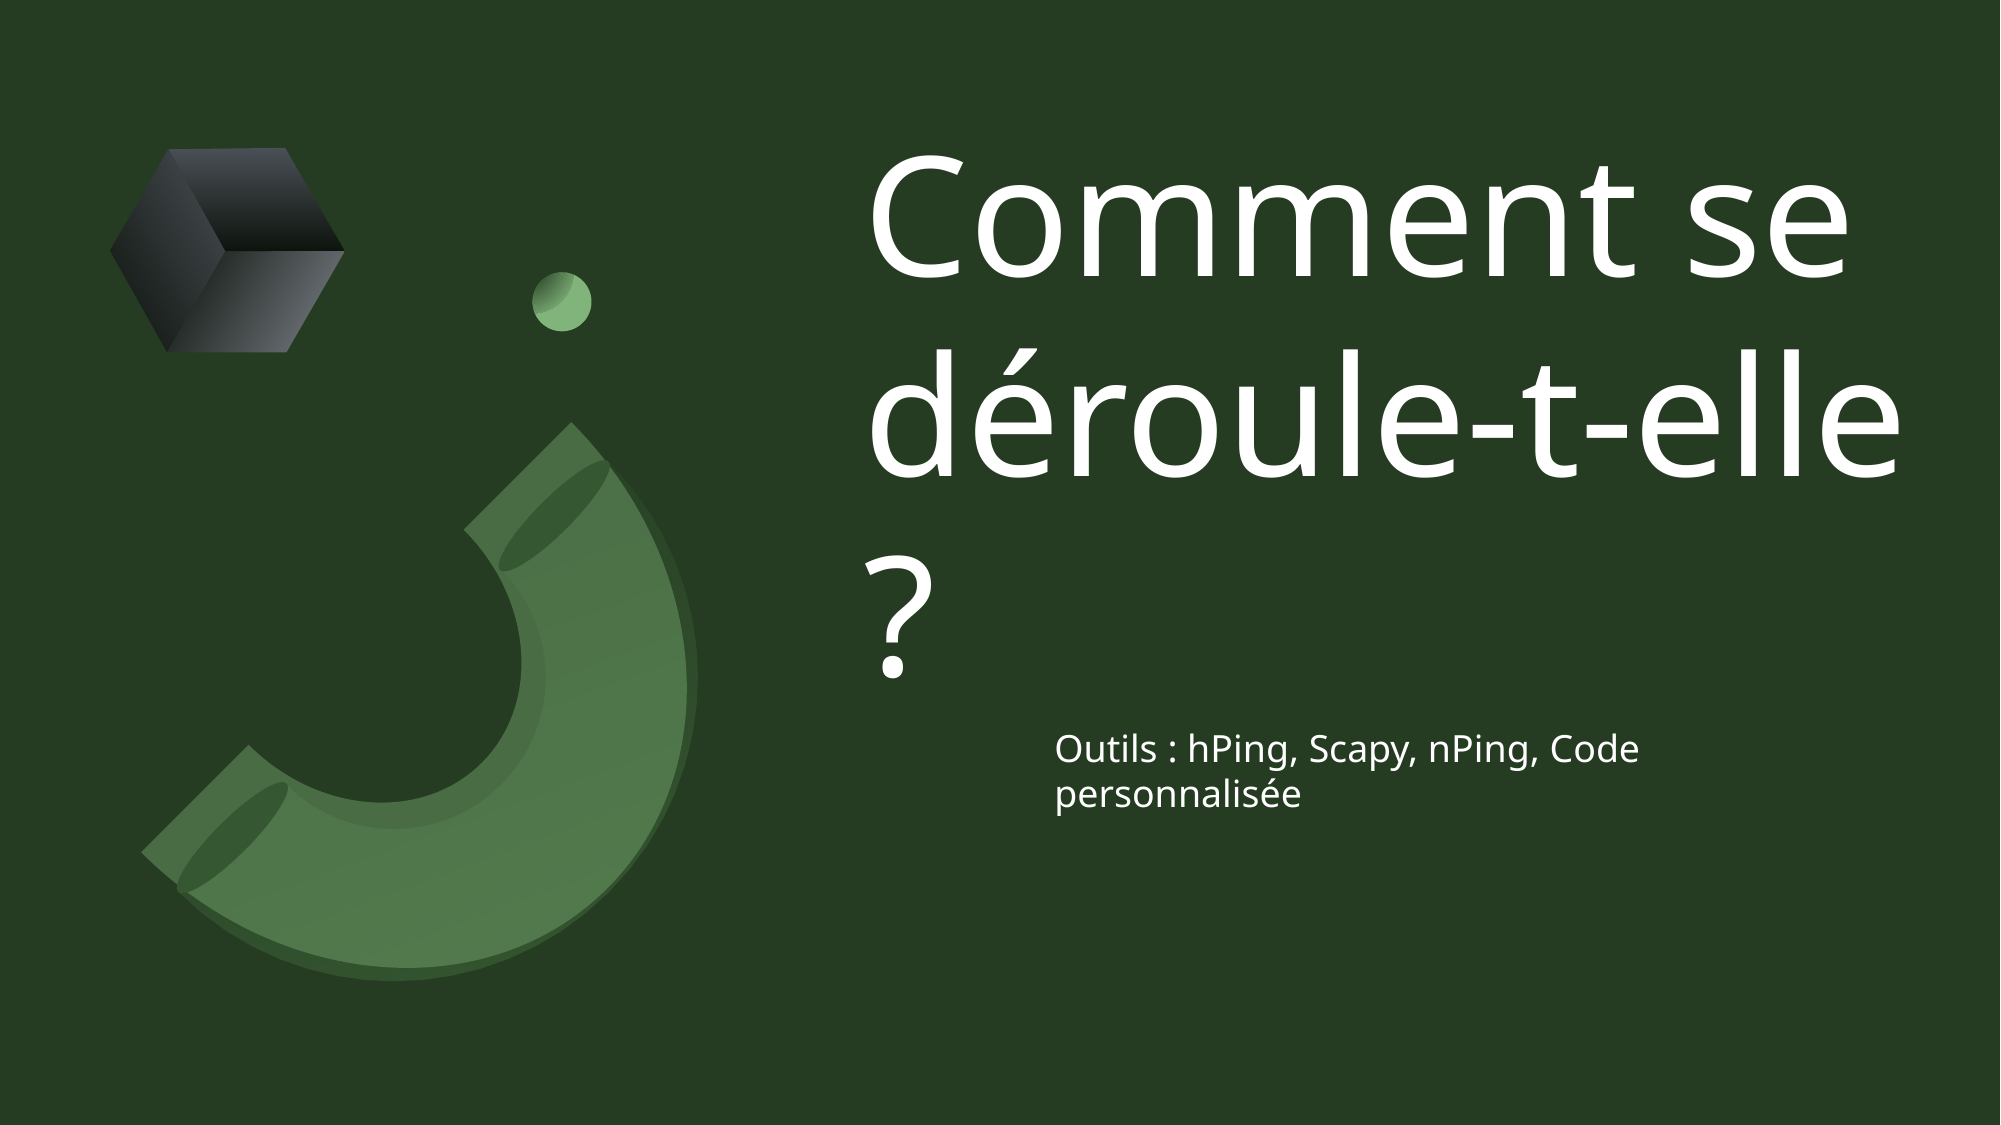

# Comment se déroule-t-elle ?
Outils : hPing, Scapy, nPing, Code personnalisée